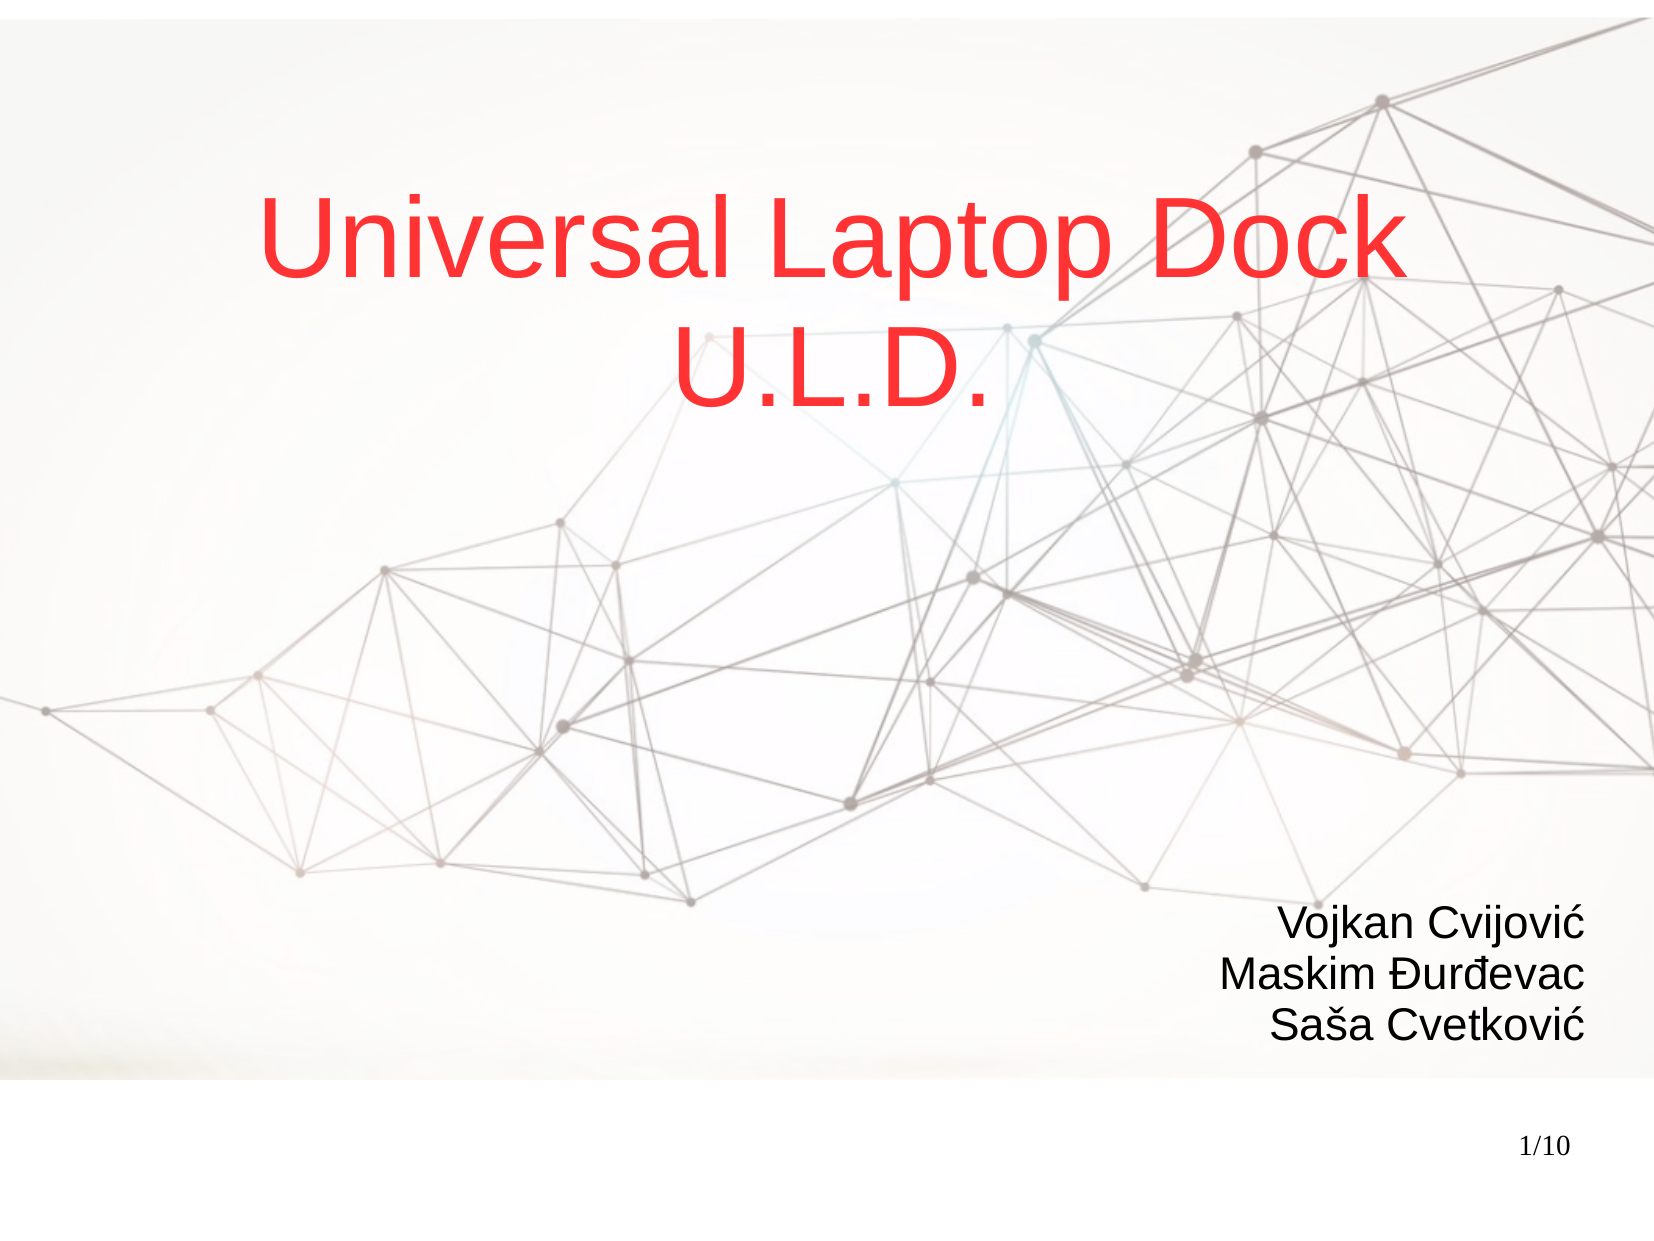

# Universal Laptop Dock U.L.D.
Vojkan Cvijović
Maskim Đurđevac
Saša Cvetković
1